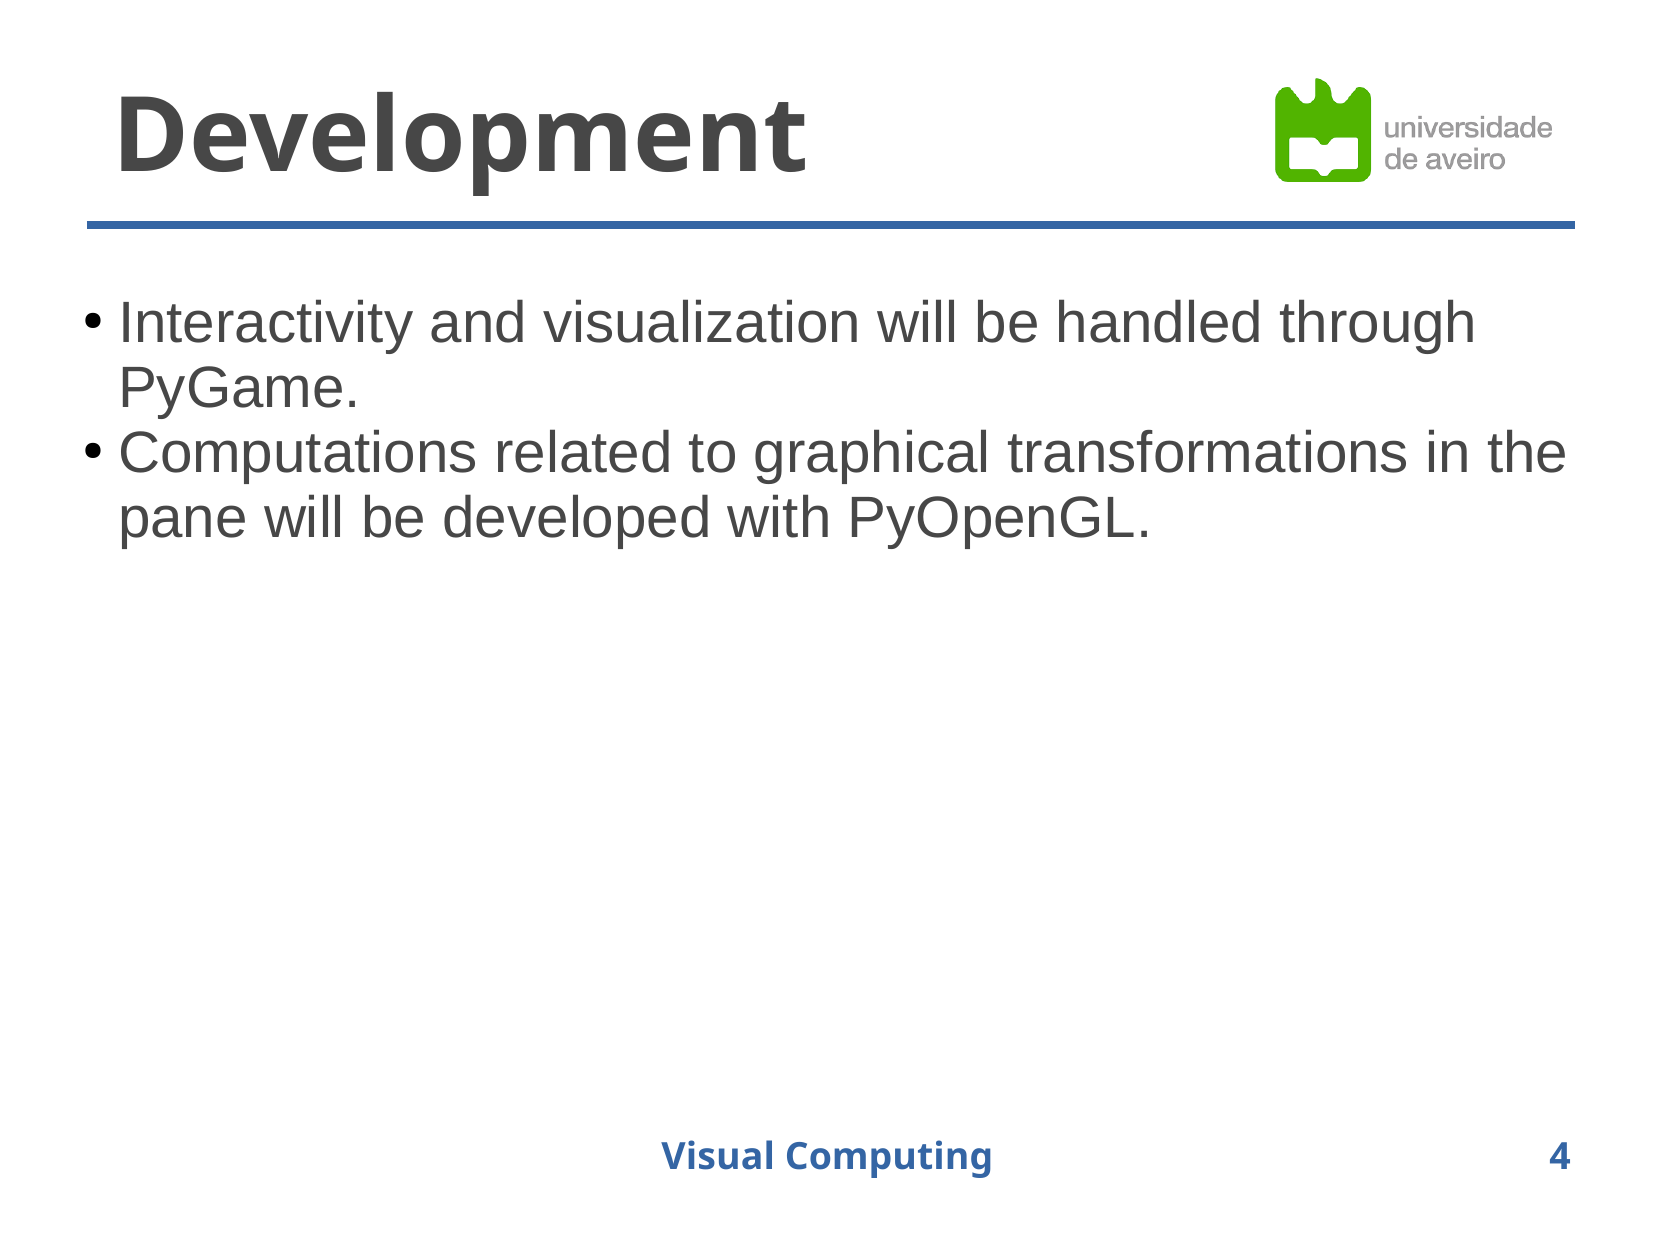

# Development
Interactivity and visualization will be handled through PyGame.
Computations related to graphical transformations in the pane will be developed with PyOpenGL.
Visual Computing
4